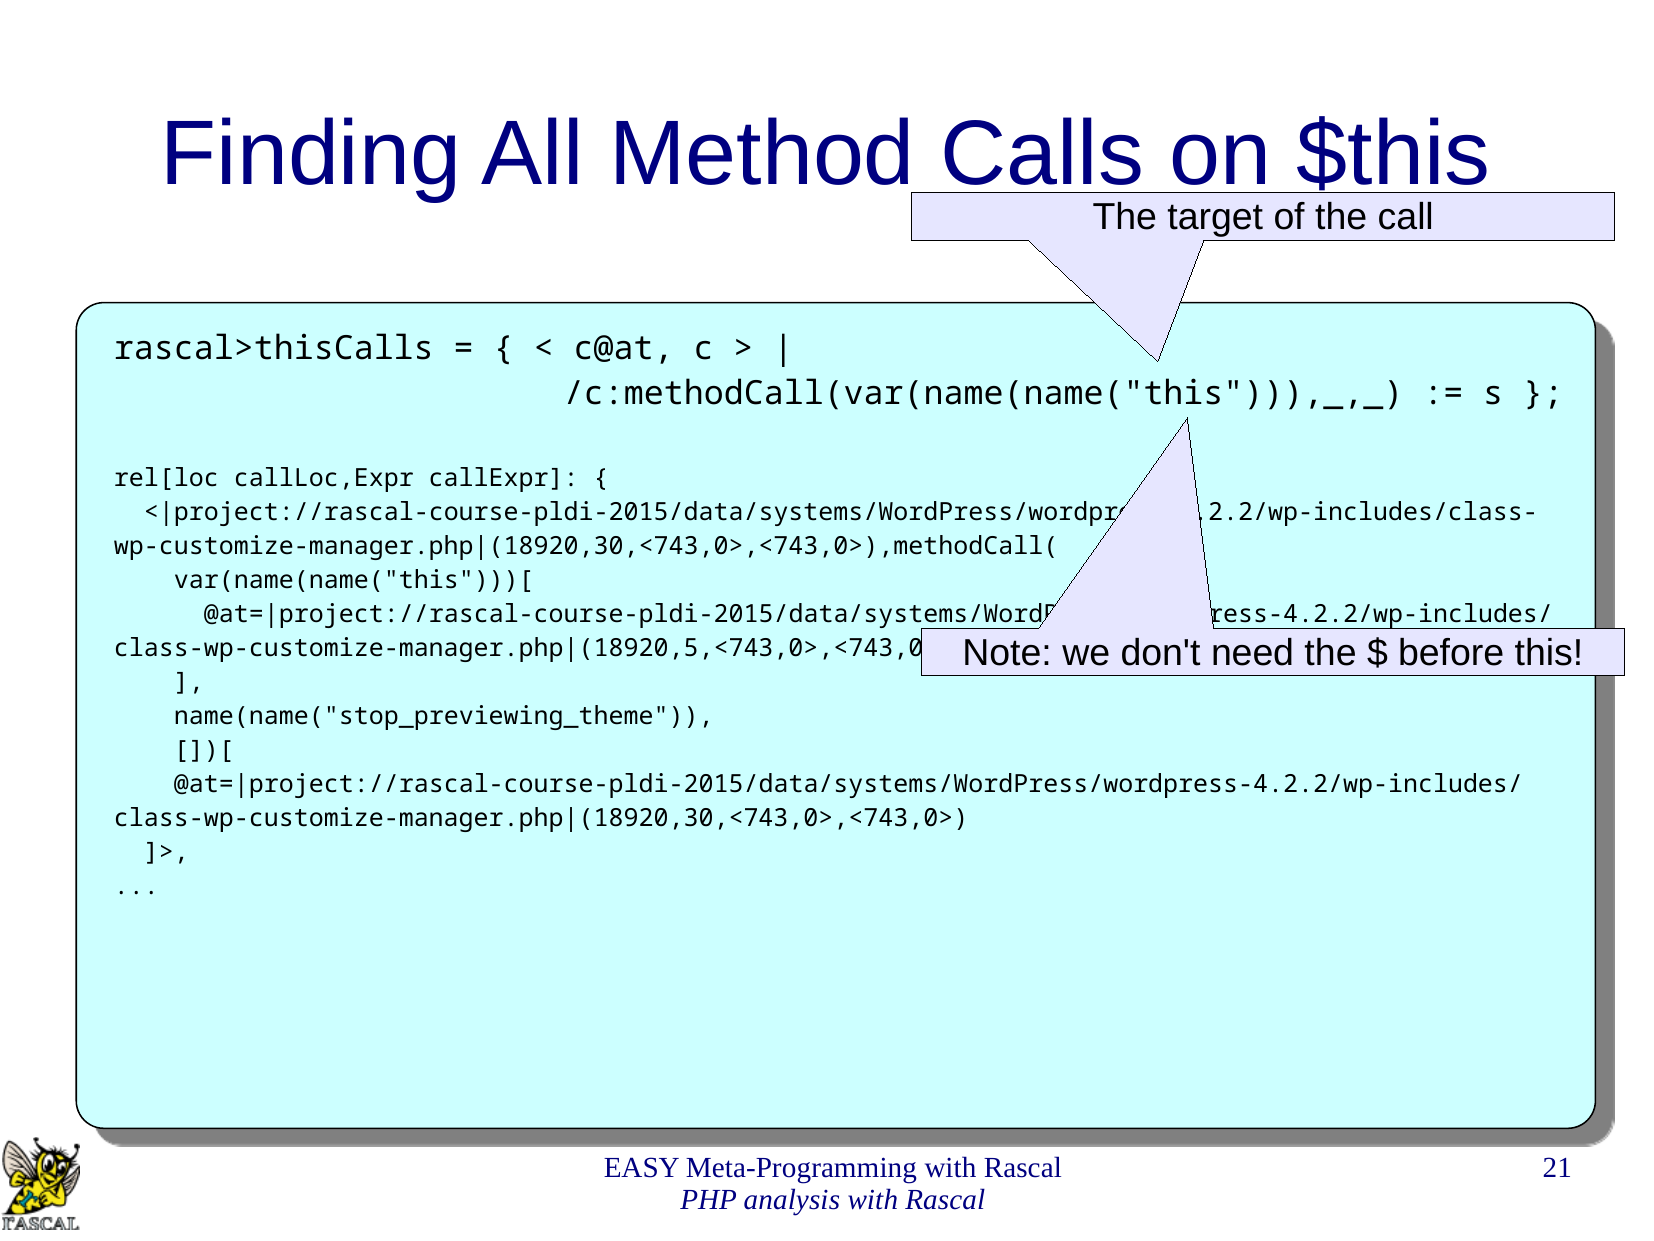

# Finding All Method Calls on $this
The target of the call
rascal>thisCalls = { < c@at, c > |
						/c:methodCall(var(name(name("this"))),_,_) := s };
rel[loc callLoc,Expr callExpr]: {
 <|project://rascal-course-pldi-2015/data/systems/WordPress/wordpress-4.2.2/wp-includes/class-wp-customize-manager.php|(18920,30,<743,0>,<743,0>),methodCall(
 var(name(name("this")))[
 @at=|project://rascal-course-pldi-2015/data/systems/WordPress/wordpress-4.2.2/wp-includes/class-wp-customize-manager.php|(18920,5,<743,0>,<743,0>)
 ],
 name(name("stop_previewing_theme")),
 [])[
 @at=|project://rascal-course-pldi-2015/data/systems/WordPress/wordpress-4.2.2/wp-includes/class-wp-customize-manager.php|(18920,30,<743,0>,<743,0>)
 ]>,
...
Note: we don't need the $ before this!
21